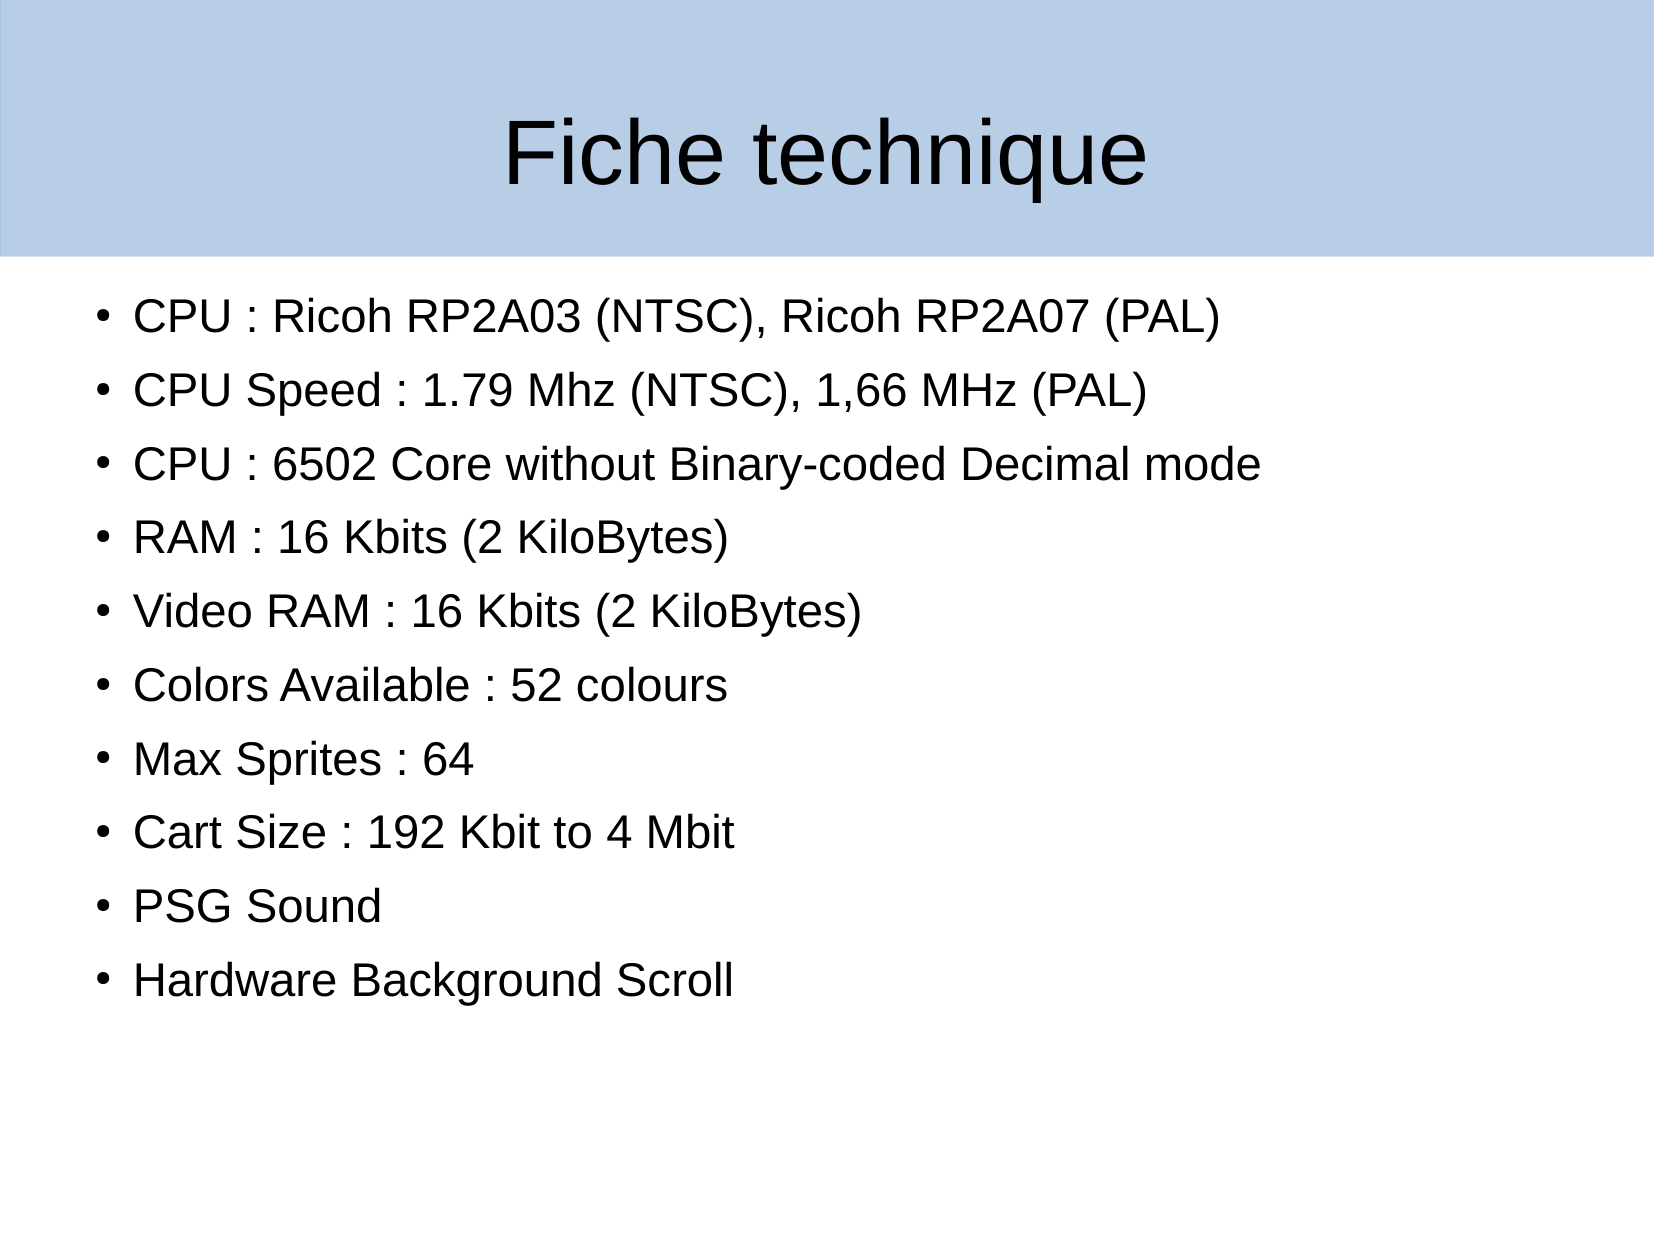

# Fiche technique
CPU : Ricoh RP2A03 (NTSC), Ricoh RP2A07 (PAL)
CPU Speed : 1.79 Mhz (NTSC), 1,66 MHz (PAL)
CPU : 6502 Core without Binary-coded Decimal mode
RAM : 16 Kbits (2 KiloBytes)
Video RAM : 16 Kbits (2 KiloBytes)
Colors Available : 52 colours
Max Sprites : 64
Cart Size : 192 Kbit to 4 Mbit
PSG Sound
Hardware Background Scroll